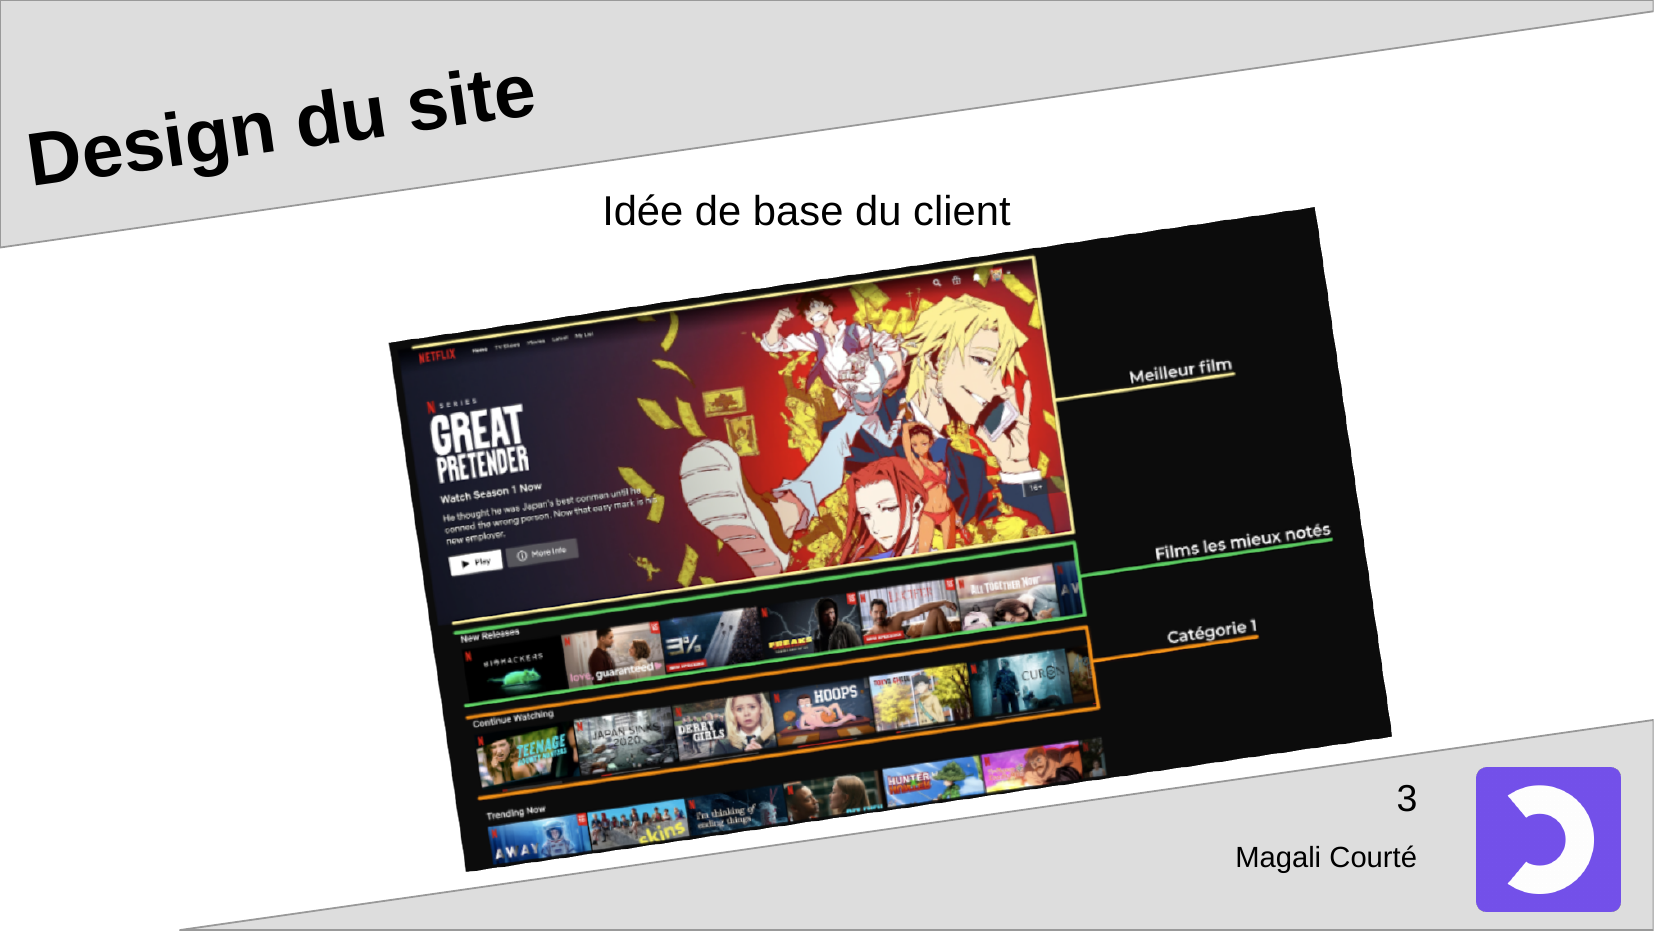

# Design du site
Idée de base du client
3